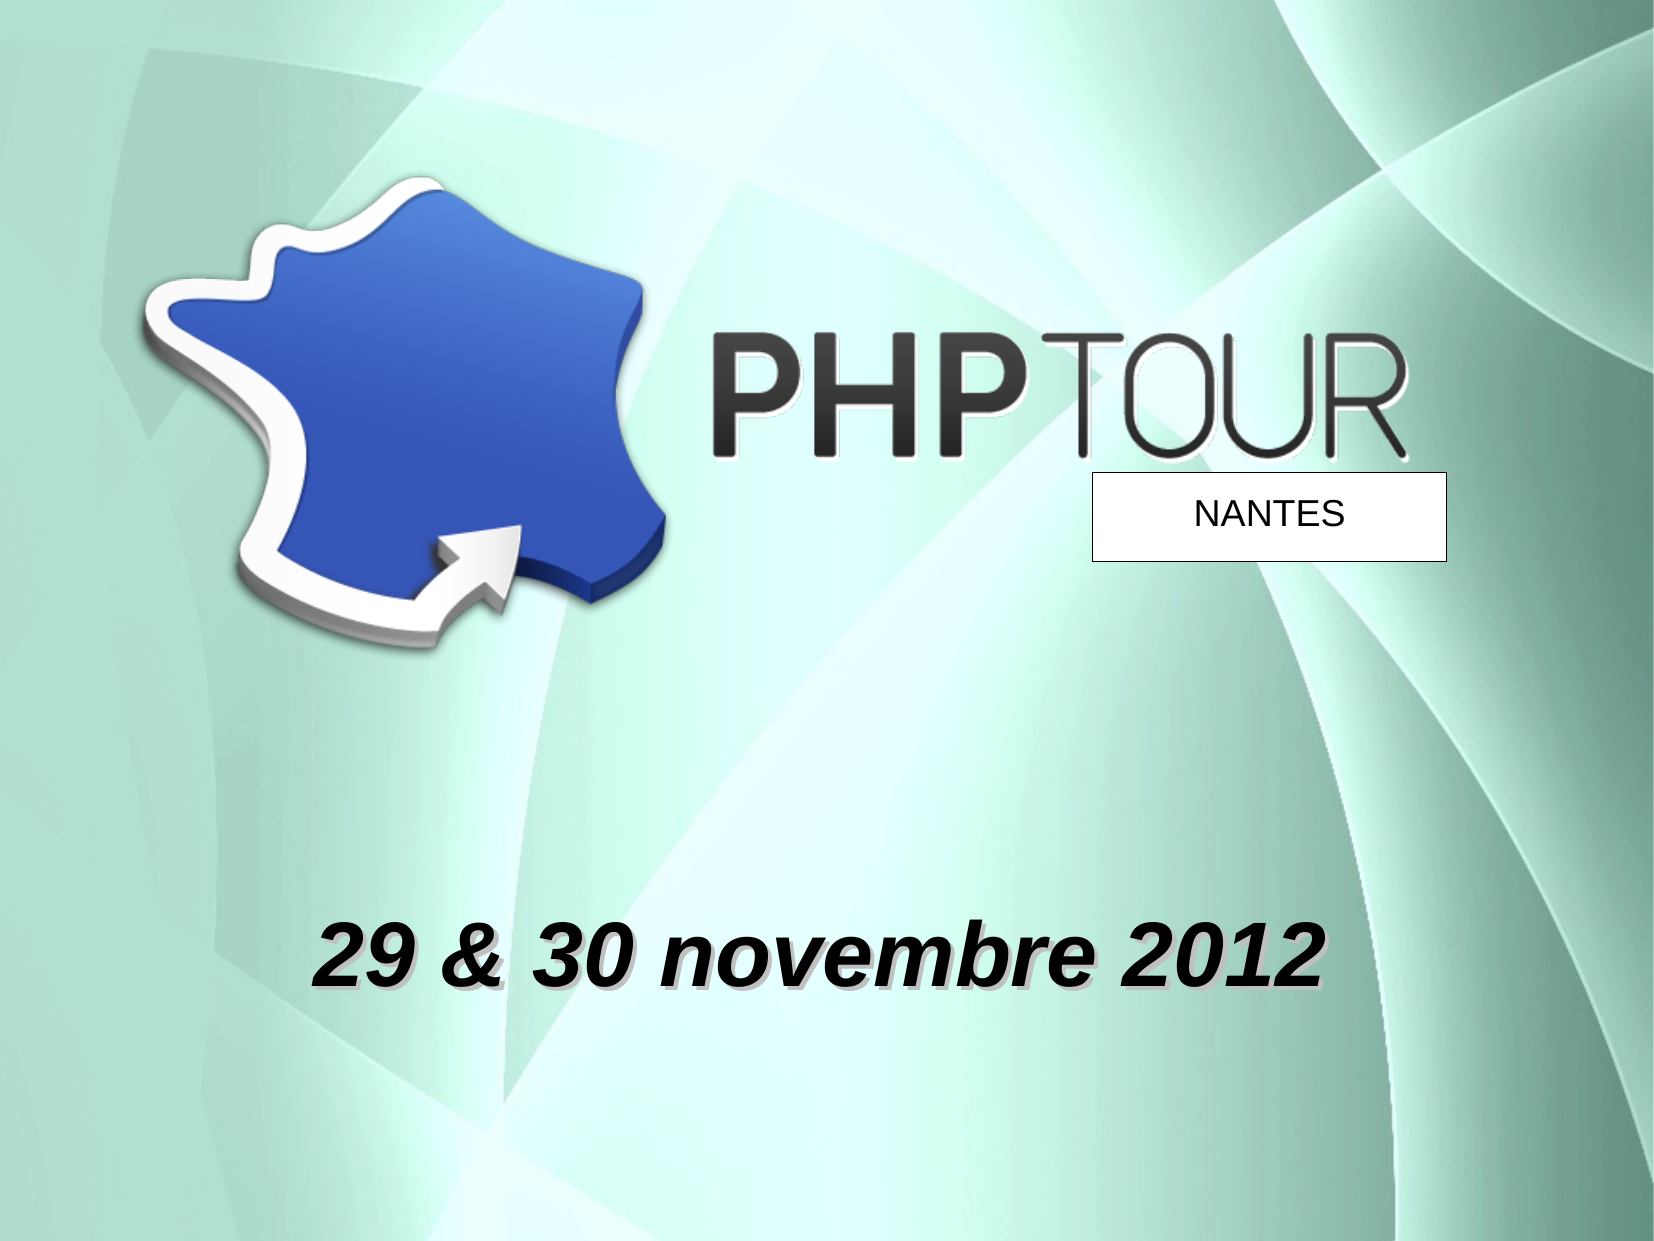

NANTES
# 29 & 30 novembre 2012